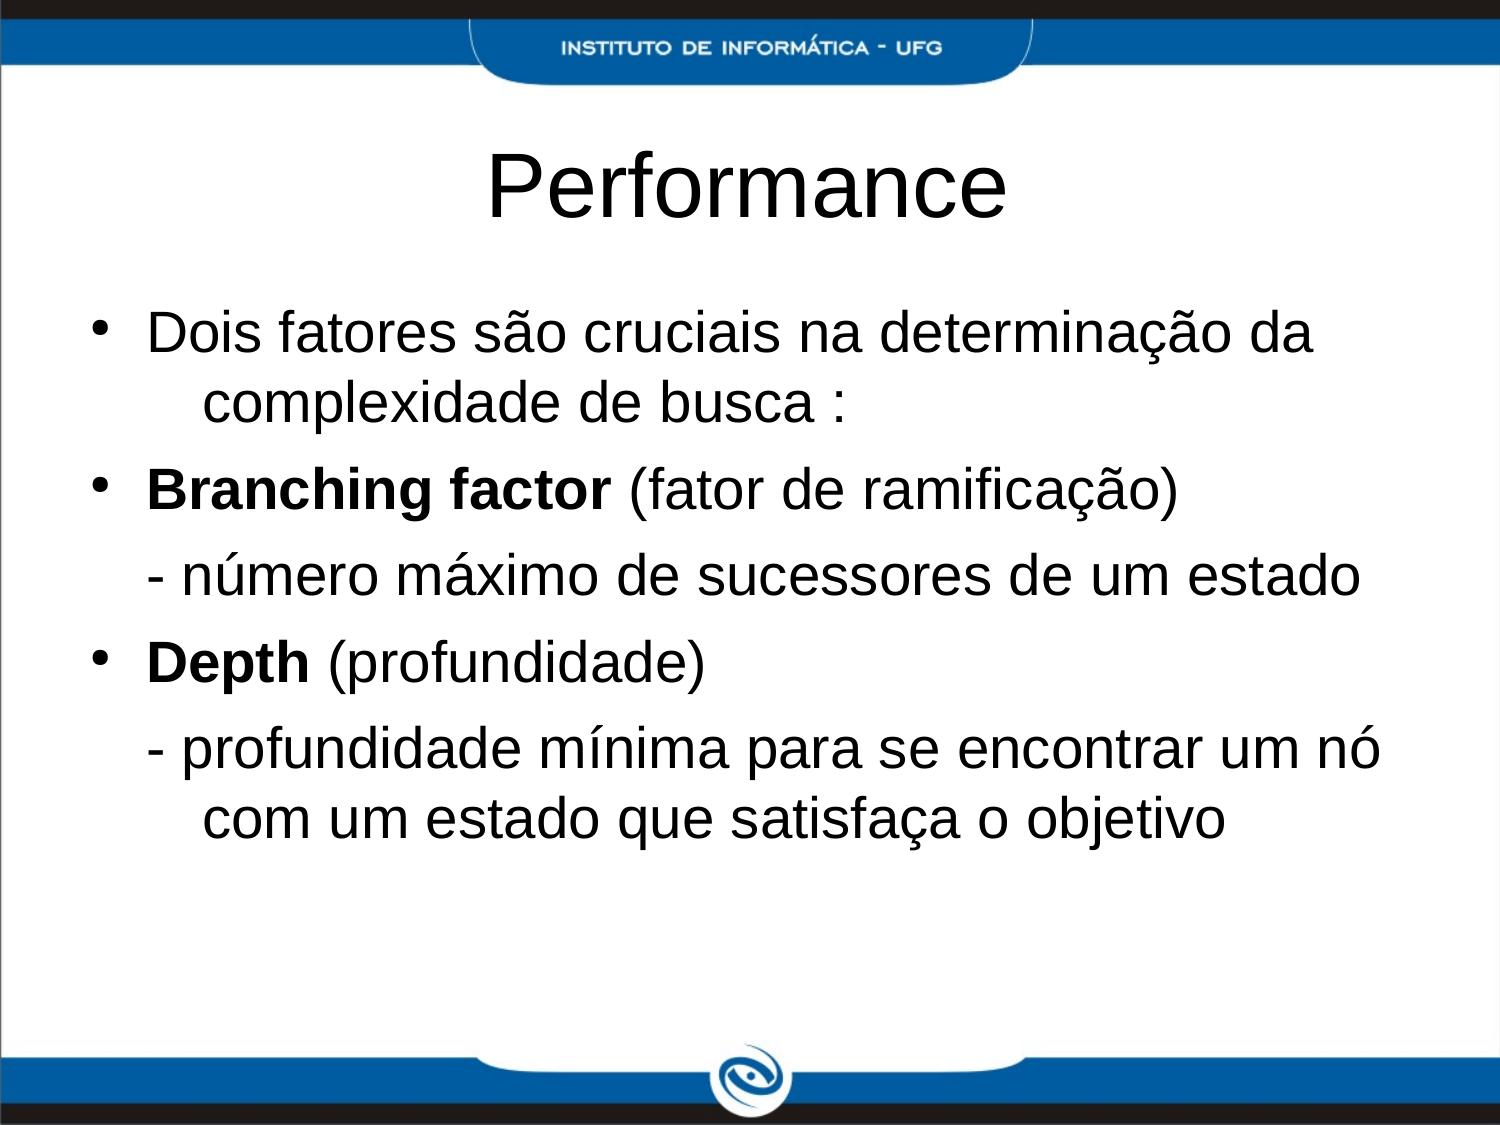

# Performance
Dois fatores são cruciais na determinação da complexidade de busca :
Branching factor (fator de ramificação)
- número máximo de sucessores de um estado
Depth (profundidade)
- profundidade mínima para se encontrar um nó com um estado que satisfaça o objetivo